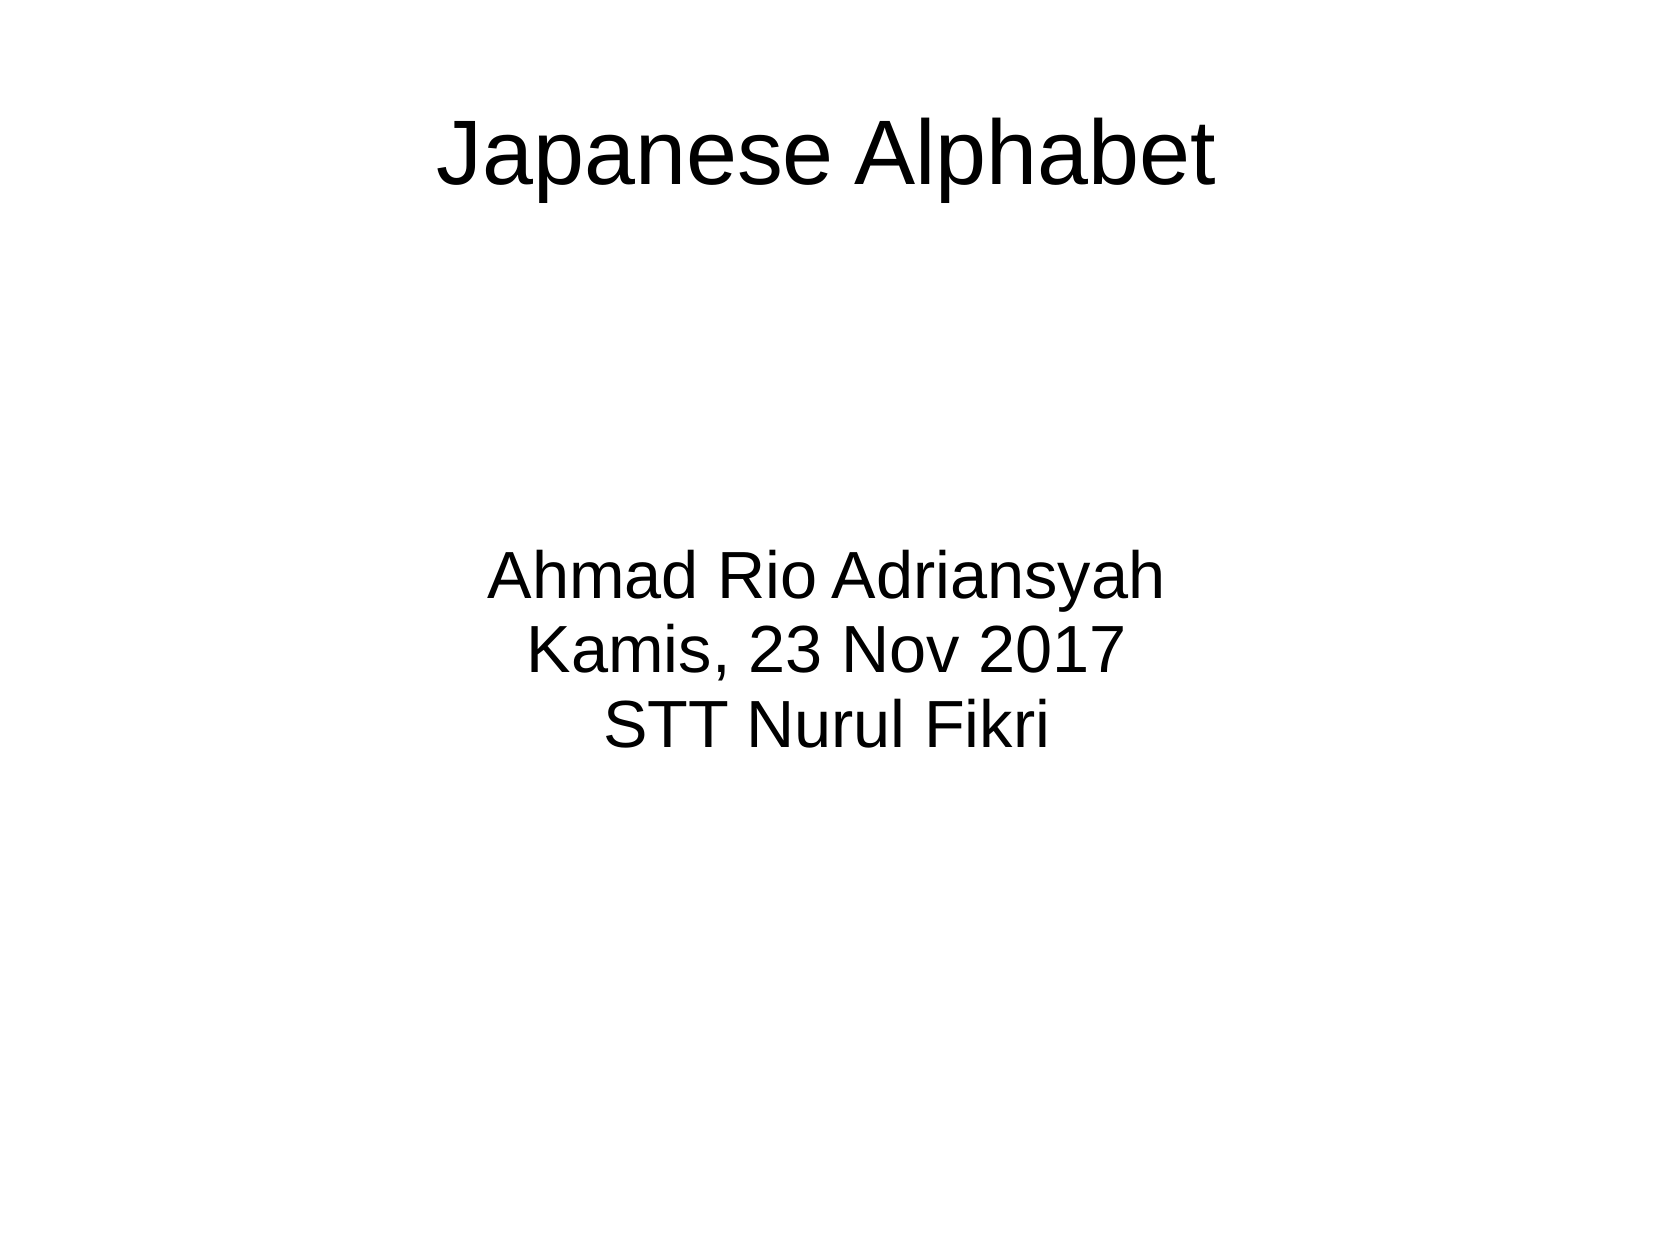

# Japanese Alphabet
Ahmad Rio Adriansyah
Kamis, 23 Nov 2017
STT Nurul Fikri